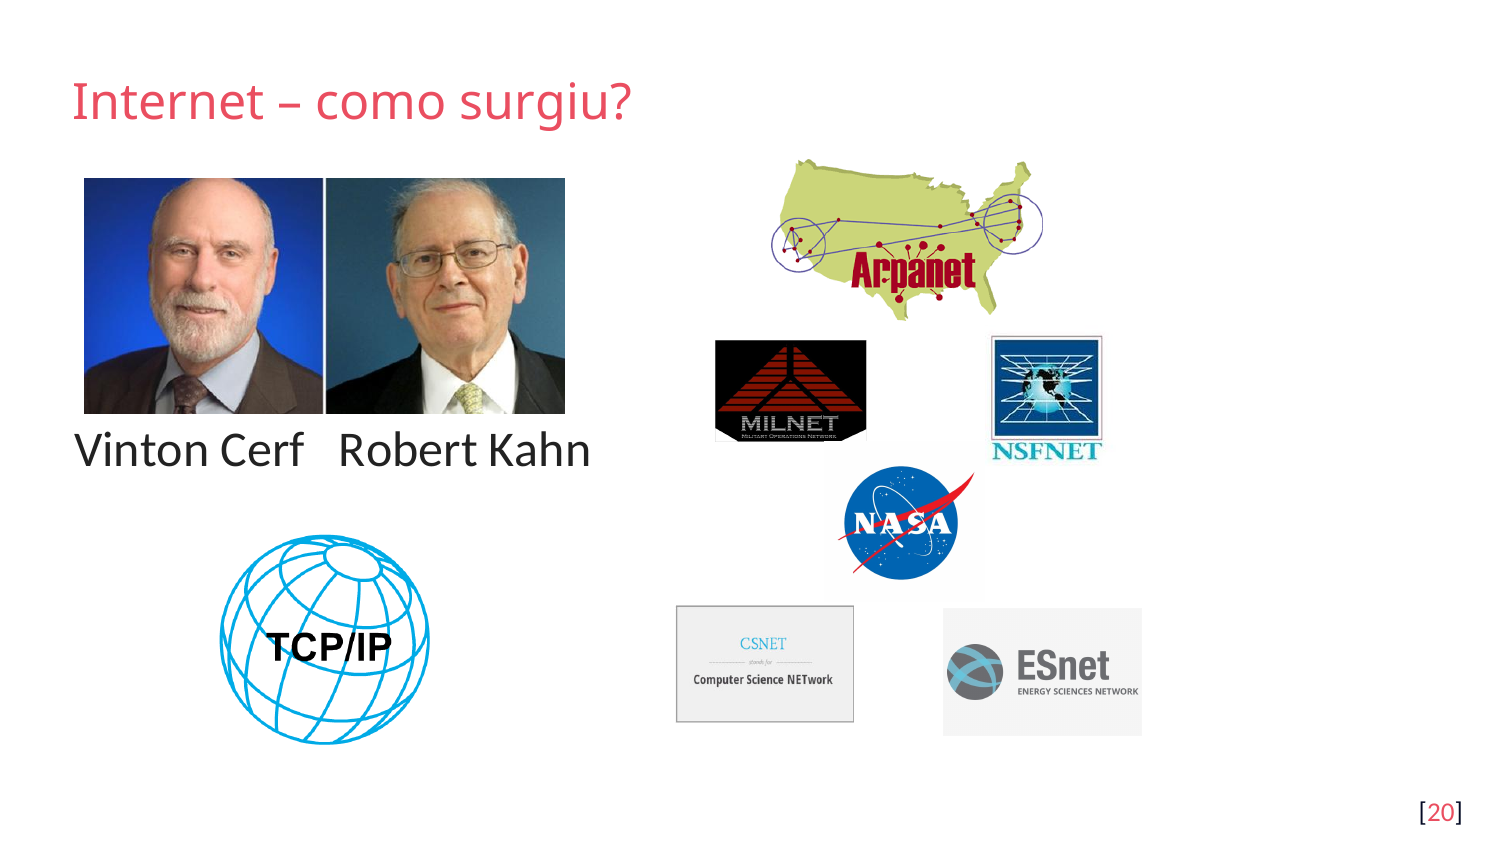

Internet – como surgiu?
Vinton Cerf Robert Kahn